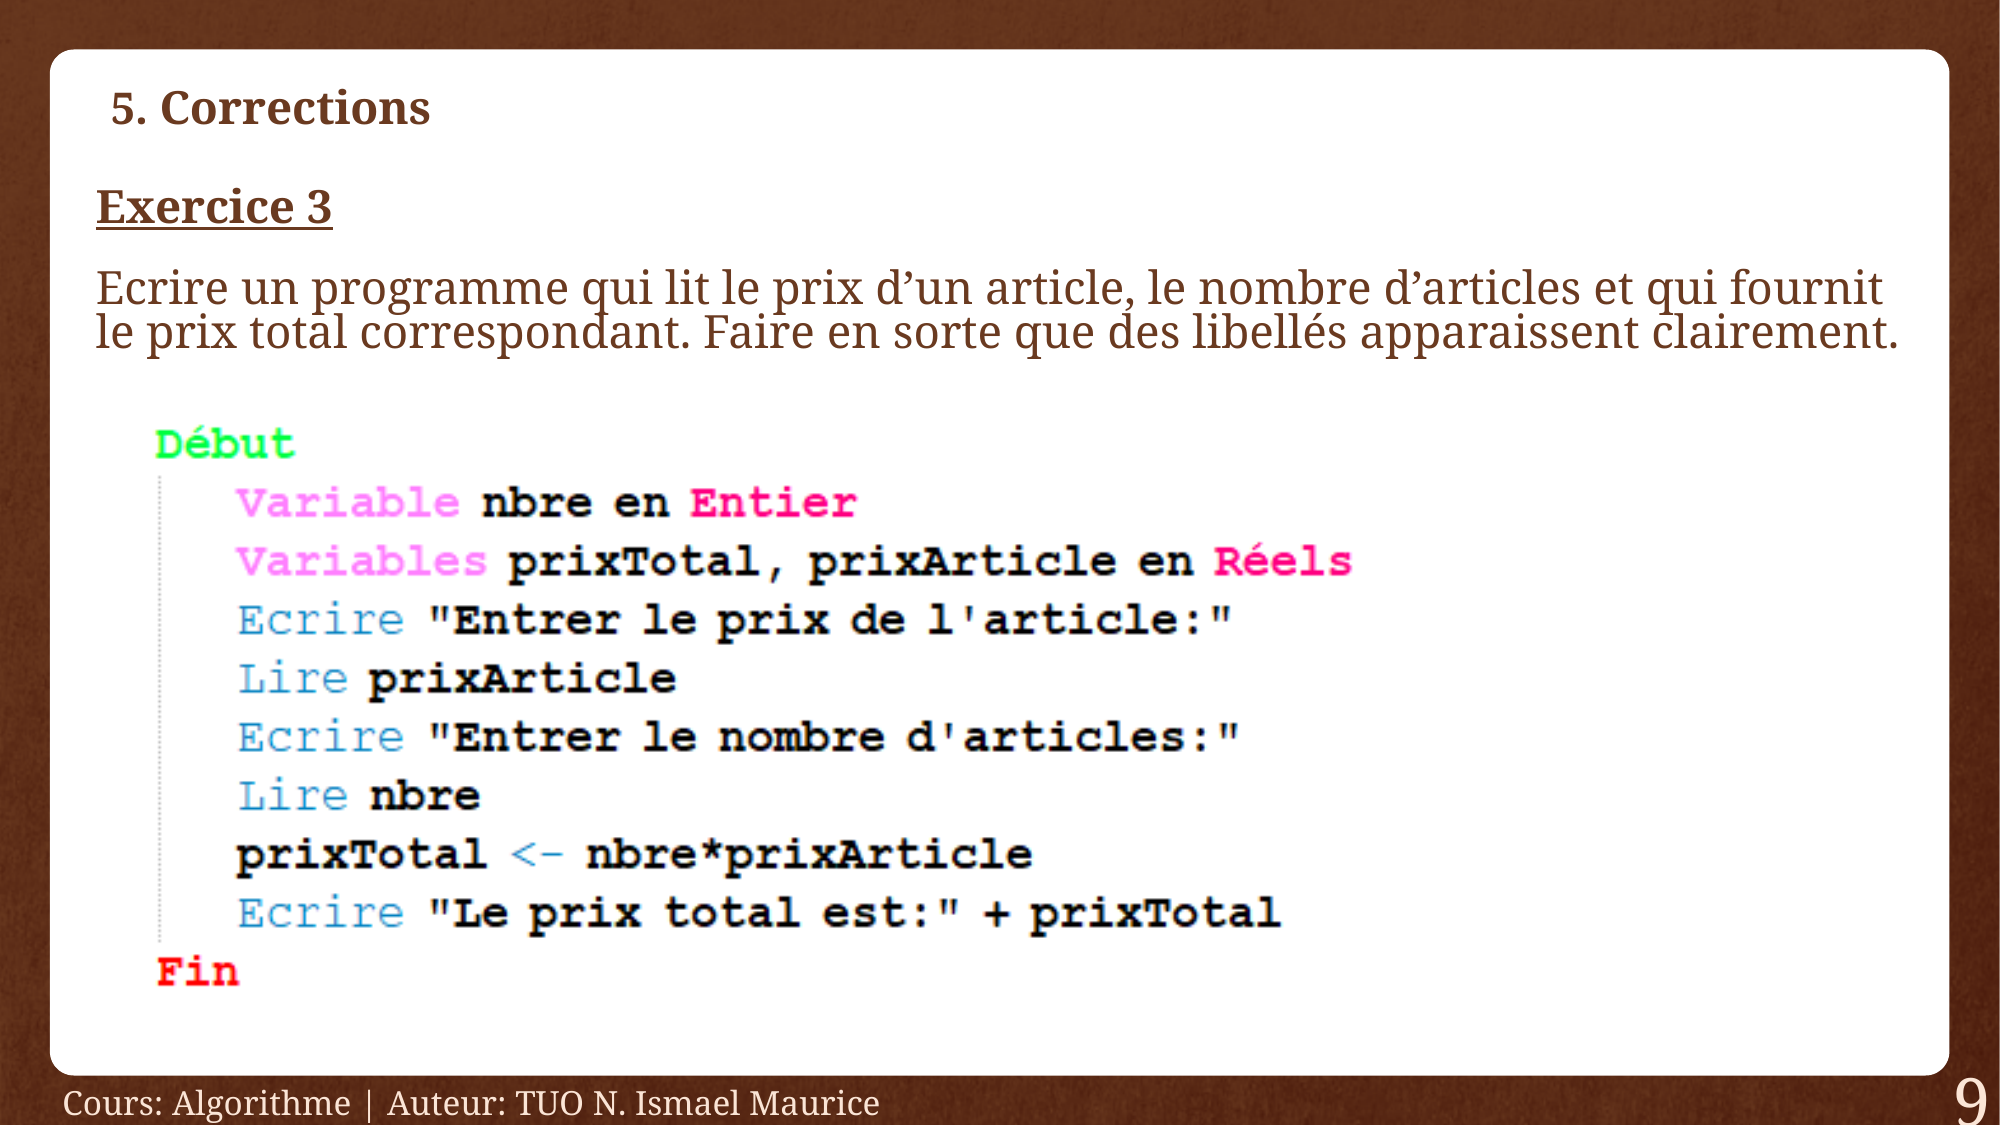

# 5. Corrections
Exercice 3
Ecrire un programme qui lit le prix d’un article, le nombre d’articles et qui fournit le prix total correspondant. Faire en sorte que des libellés apparaissent clairement.
Cours: Algorithme | Auteur: TUO N. Ismael Maurice